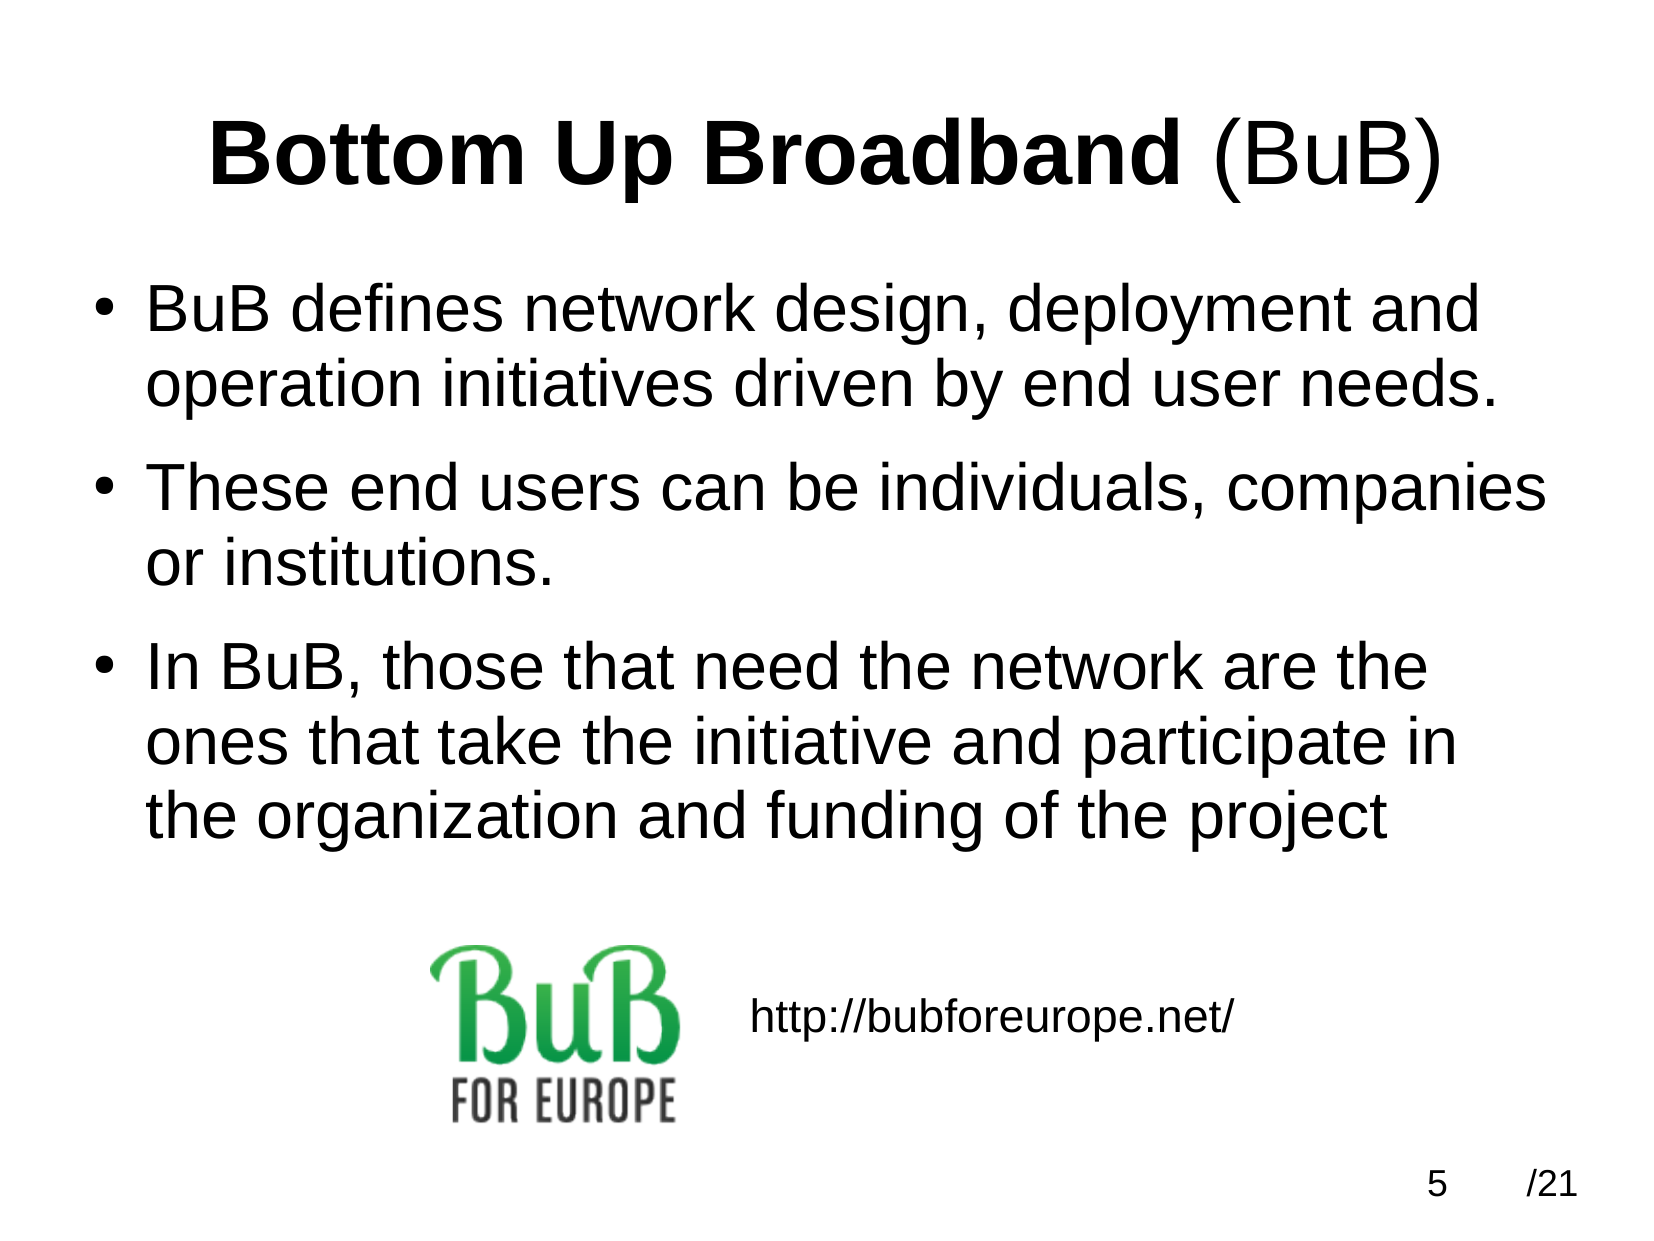

Bottom Up Broadband (BuB)
# BuB defines network design, deployment and operation initiatives driven by end user needs.
These end users can be individuals, companies or institutions.
In BuB, those that need the network are the ones that take the initiative and participate in the organization and funding of the project
http://bubforeurope.net/
/21